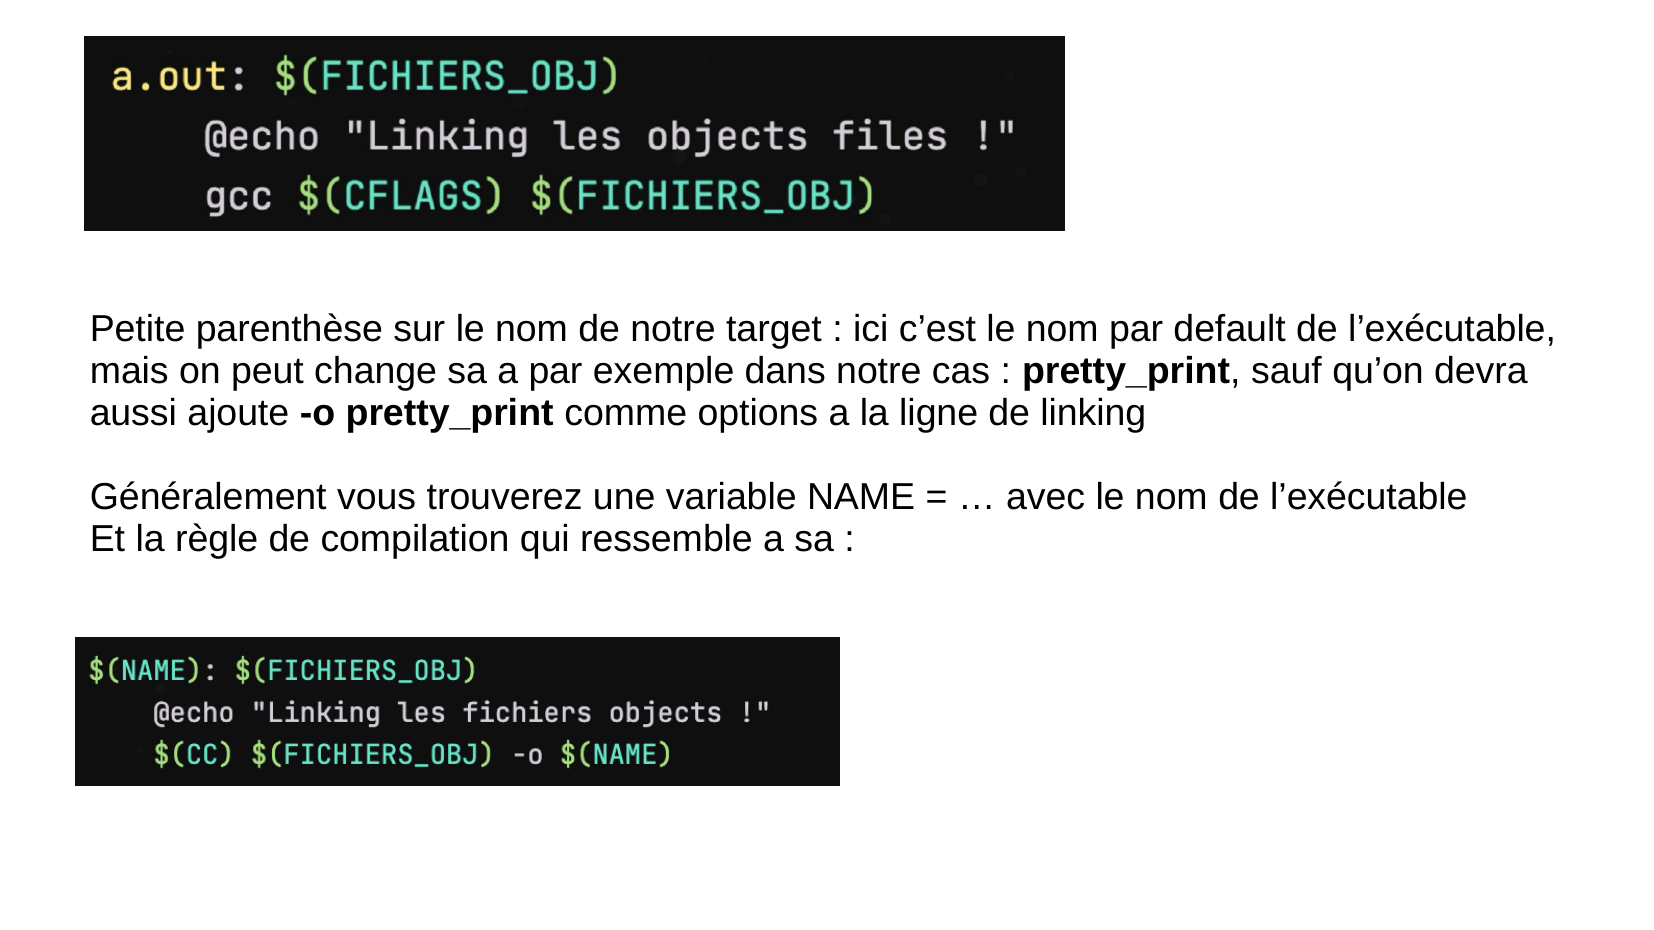

Petite parenthèse sur le nom de notre target : ici c’est le nom par default de l’exécutable, mais on peut change sa a par exemple dans notre cas : pretty_print, sauf qu’on devra aussi ajoute -o pretty_print comme options a la ligne de linking
Généralement vous trouverez une variable NAME = … avec le nom de l’exécutable
Et la règle de compilation qui ressemble a sa :